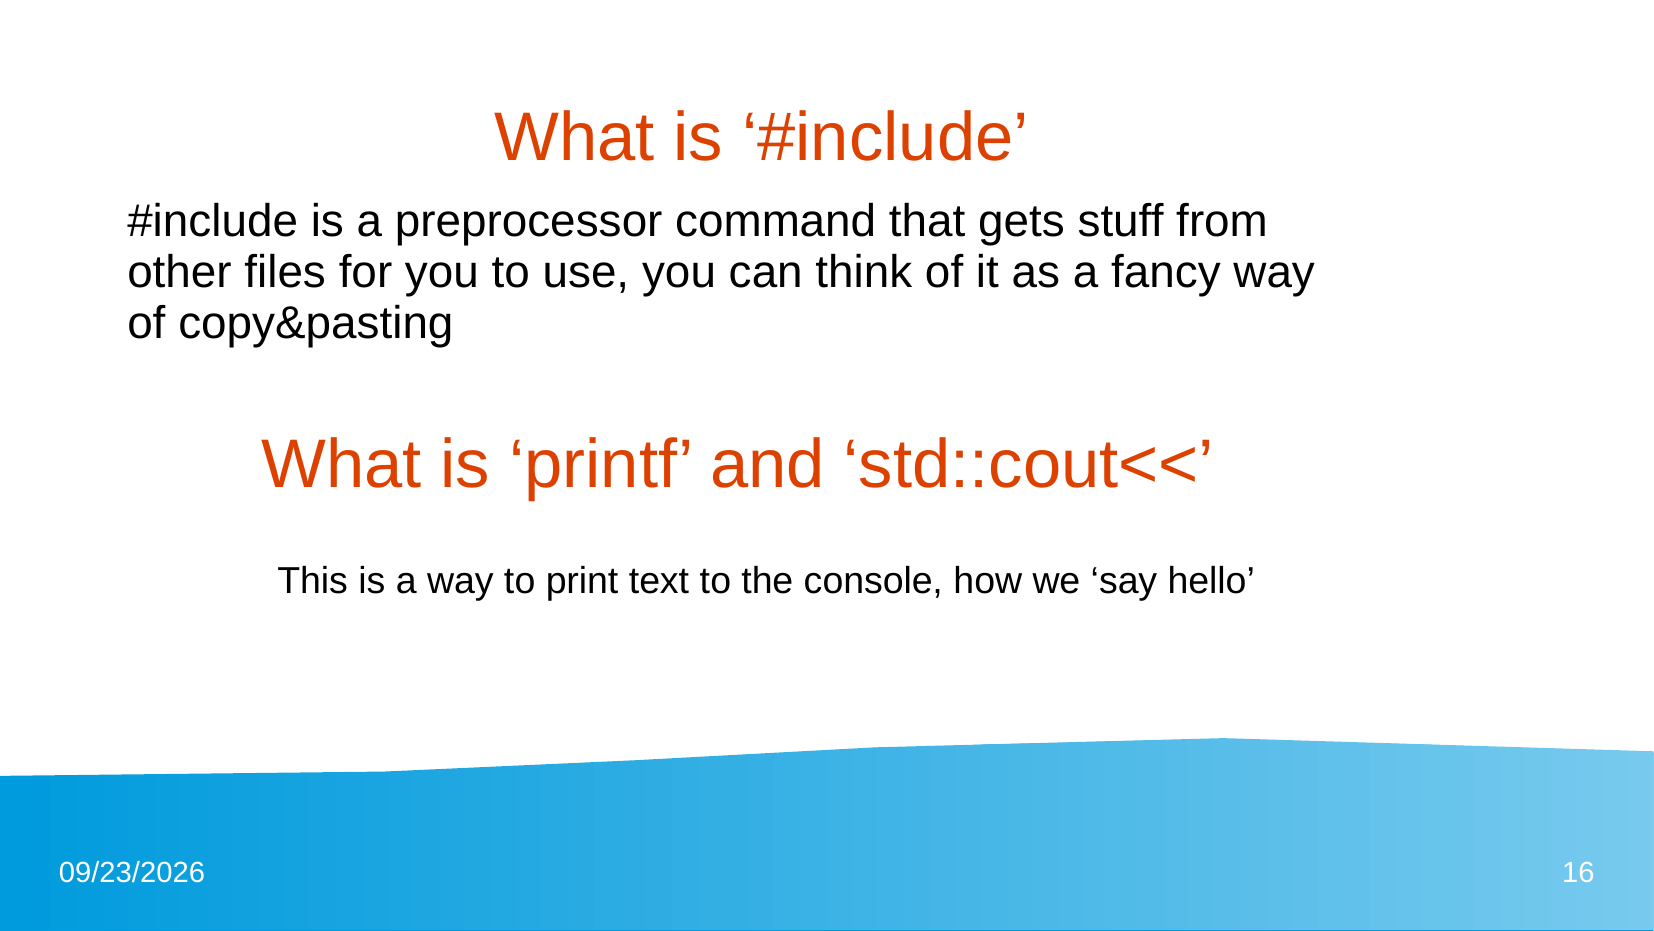

# What is ‘#include’
#include is a preprocessor command that gets stuff from other files for you to use, you can think of it as a fancy way of copy&pasting
What is ‘printf’ and ‘std::cout<<’
This is a way to print text to the console, how we ‘say hello’